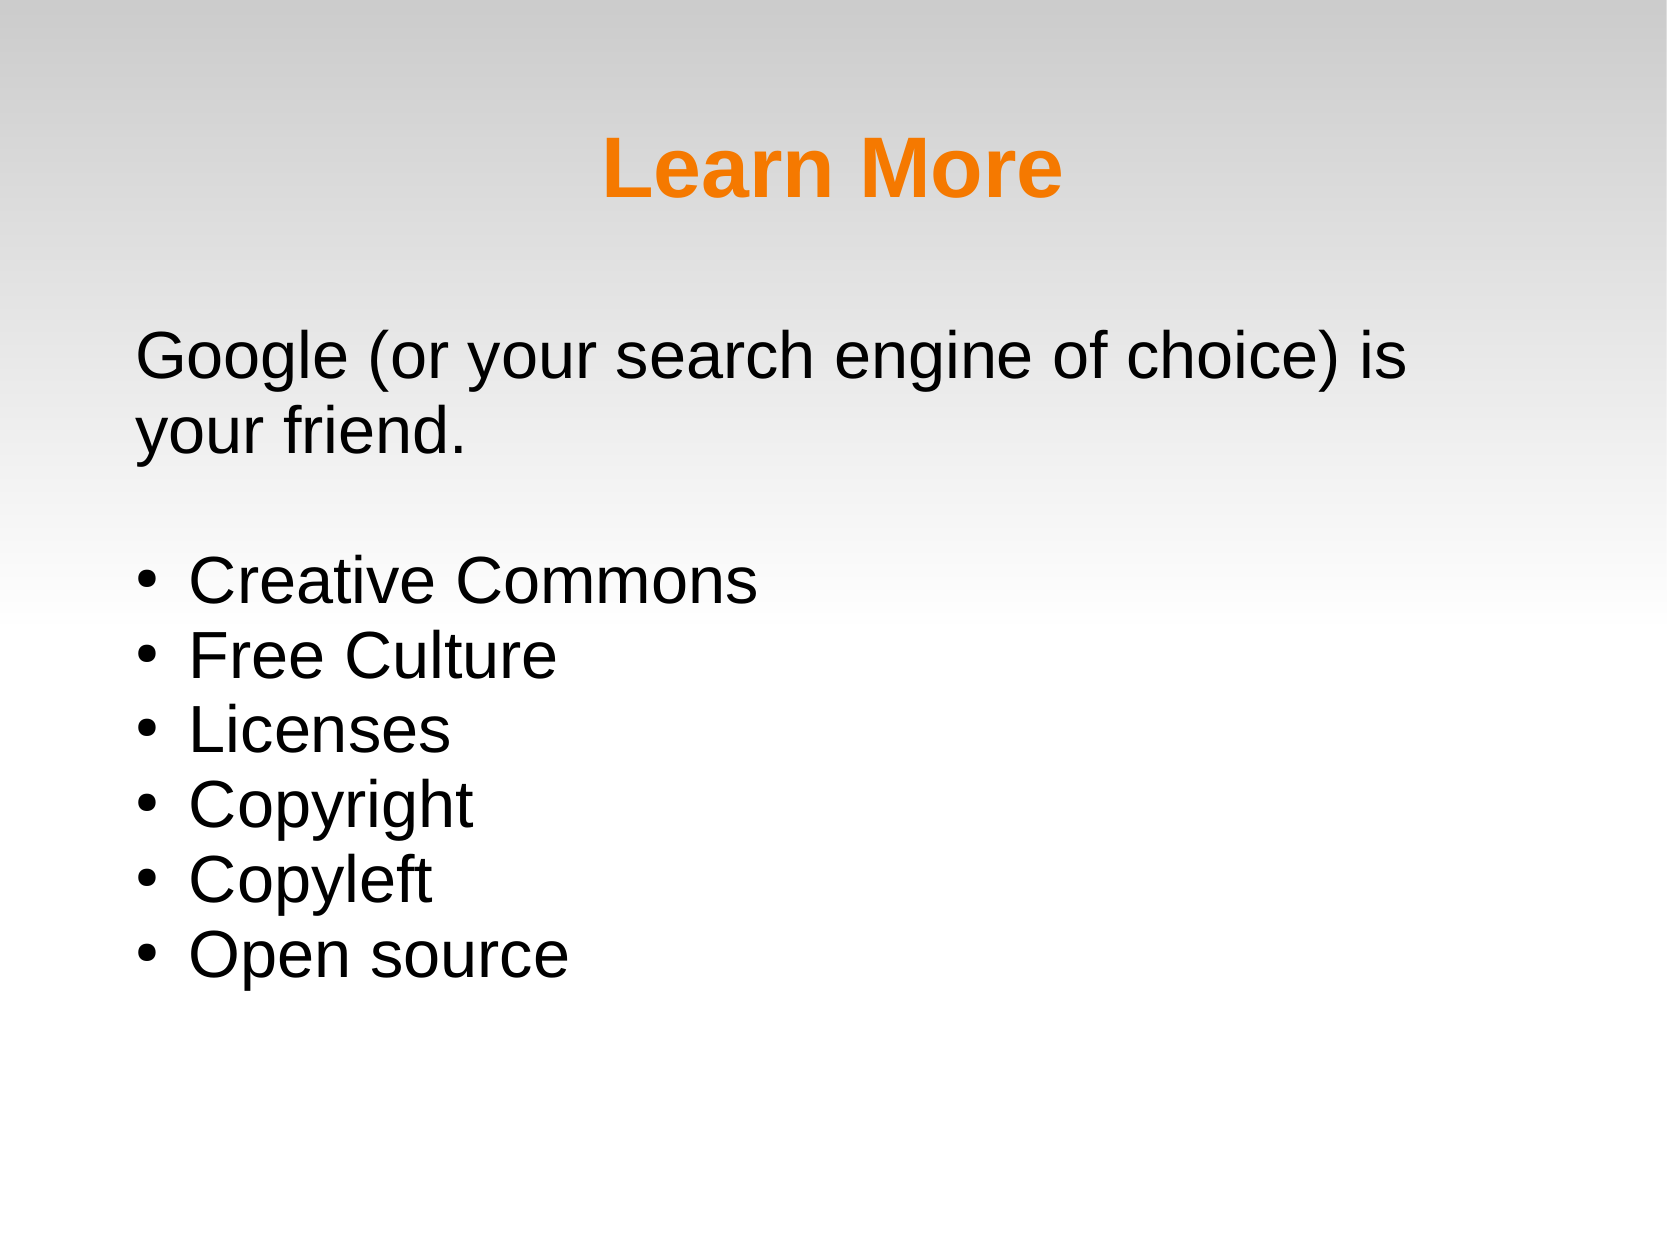

# Learn More
Google (or your search engine of choice) is your friend.
 Creative Commons
 Free Culture
 Licenses
 Copyright
 Copyleft
 Open source